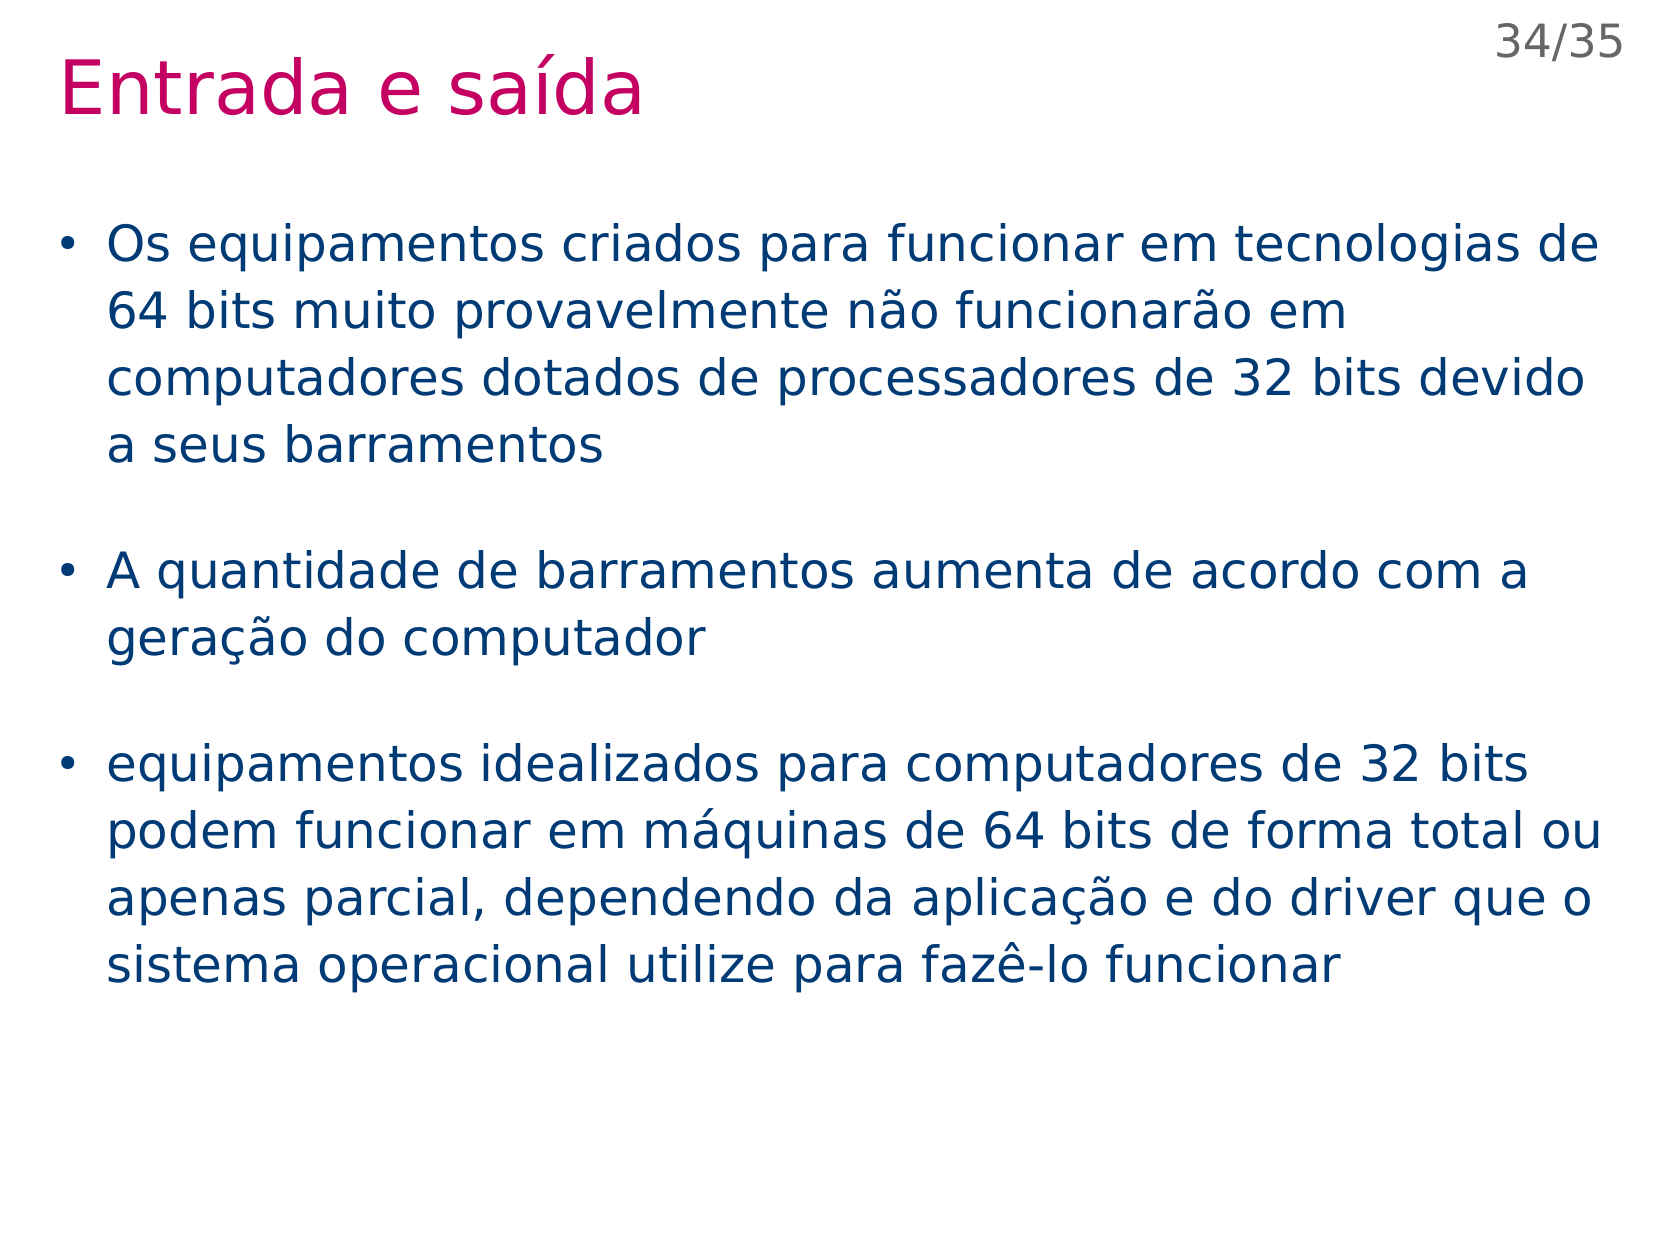

34
# Entrada e saída
Os equipamentos criados para funcionar em tecnologias de 64 bits muito provavelmente não funcionarão em computadores dotados de processadores de 32 bits devido a seus barramentos
A quantidade de barramentos aumenta de acordo com a geração do computador
equipamentos idealizados para computadores de 32 bits podem funcionar em máquinas de 64 bits de forma total ou apenas parcial, dependendo da aplicação e do driver que o sistema operacional utilize para fazê-lo funcionar